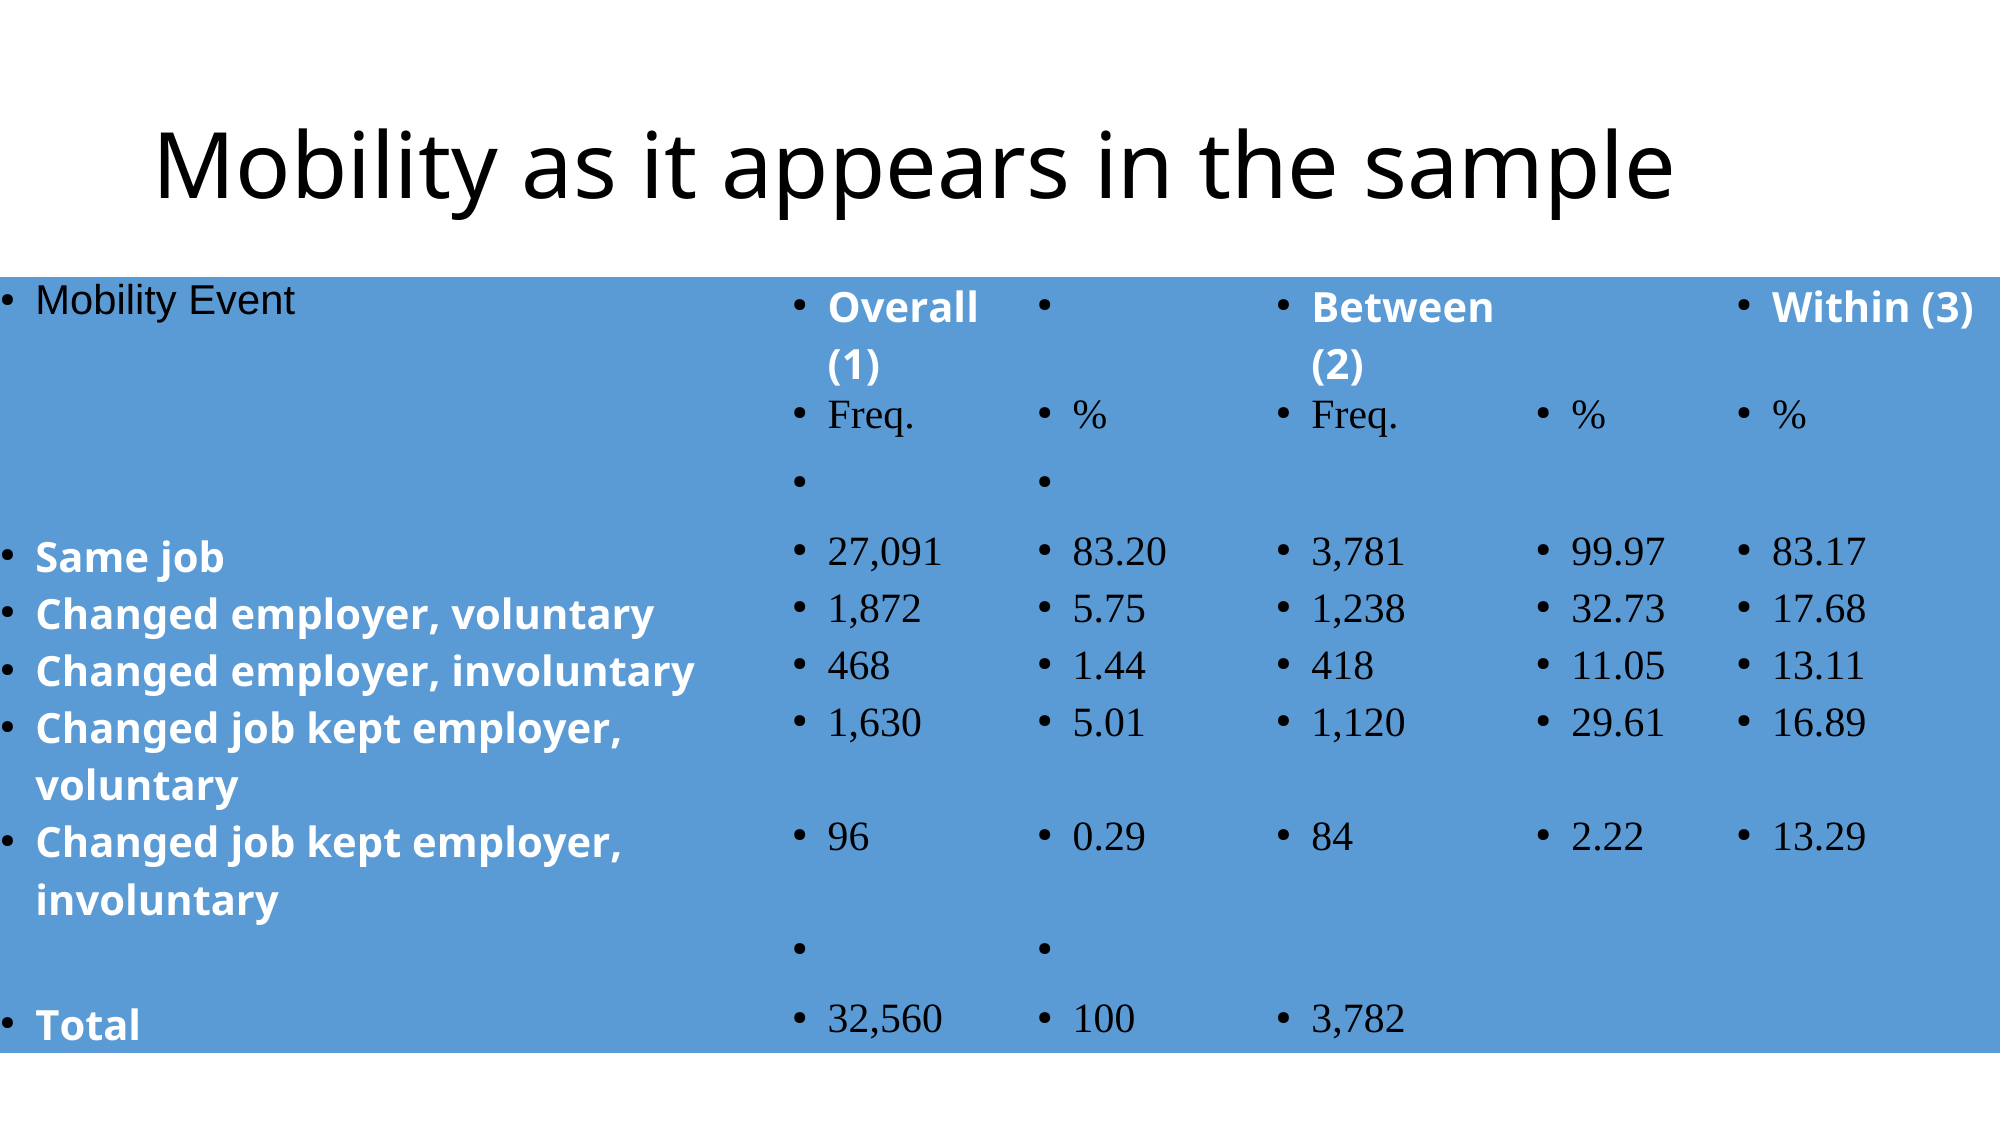

# Mobility as it appears in the sample
| Mobility Event | Overall (1) | | Between (2) | | Within (3) |
| --- | --- | --- | --- | --- | --- |
| | Freq. | % | Freq. | % | % |
| | | | | | |
| Same job | 27,091 | 83.20 | 3,781 | 99.97 | 83.17 |
| Changed employer, voluntary | 1,872 | 5.75 | 1,238 | 32.73 | 17.68 |
| Changed employer, involuntary | 468 | 1.44 | 418 | 11.05 | 13.11 |
| Changed job kept employer, voluntary | 1,630 | 5.01 | 1,120 | 29.61 | 16.89 |
| Changed job kept employer, involuntary | 96 | 0.29 | 84 | 2.22 | 13.29 |
| | | | | | |
| Total | 32,560 | 100 | 3,782 | | |